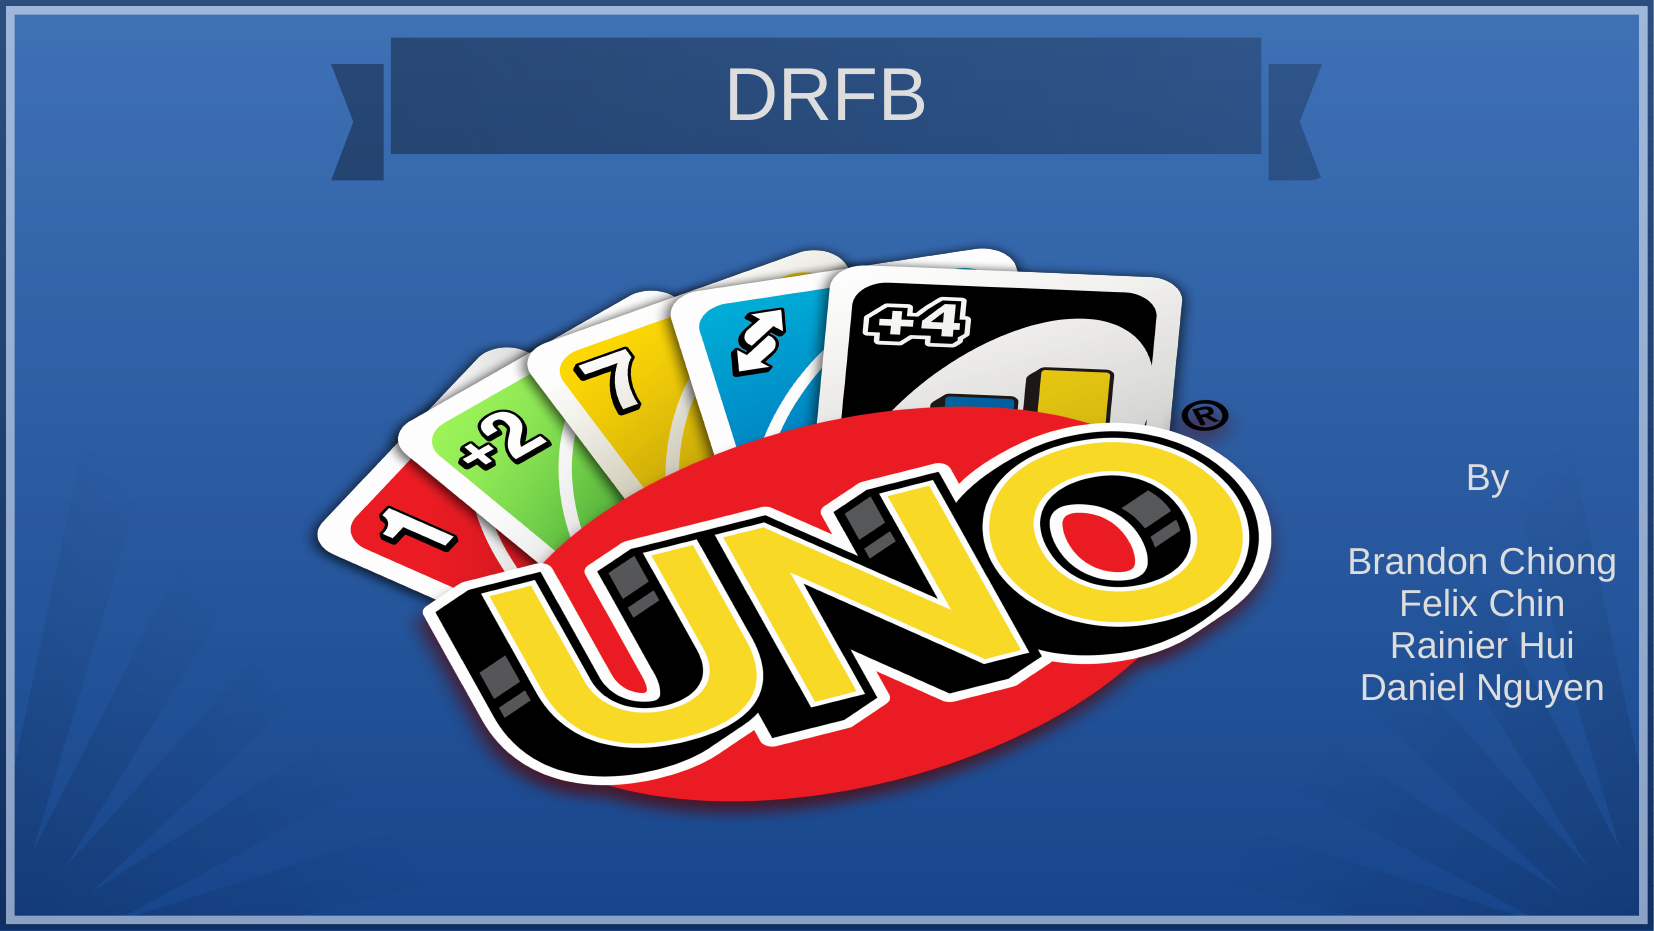

# DRFB
 By
Brandon Chiong
Felix Chin
Rainier Hui
Daniel Nguyen